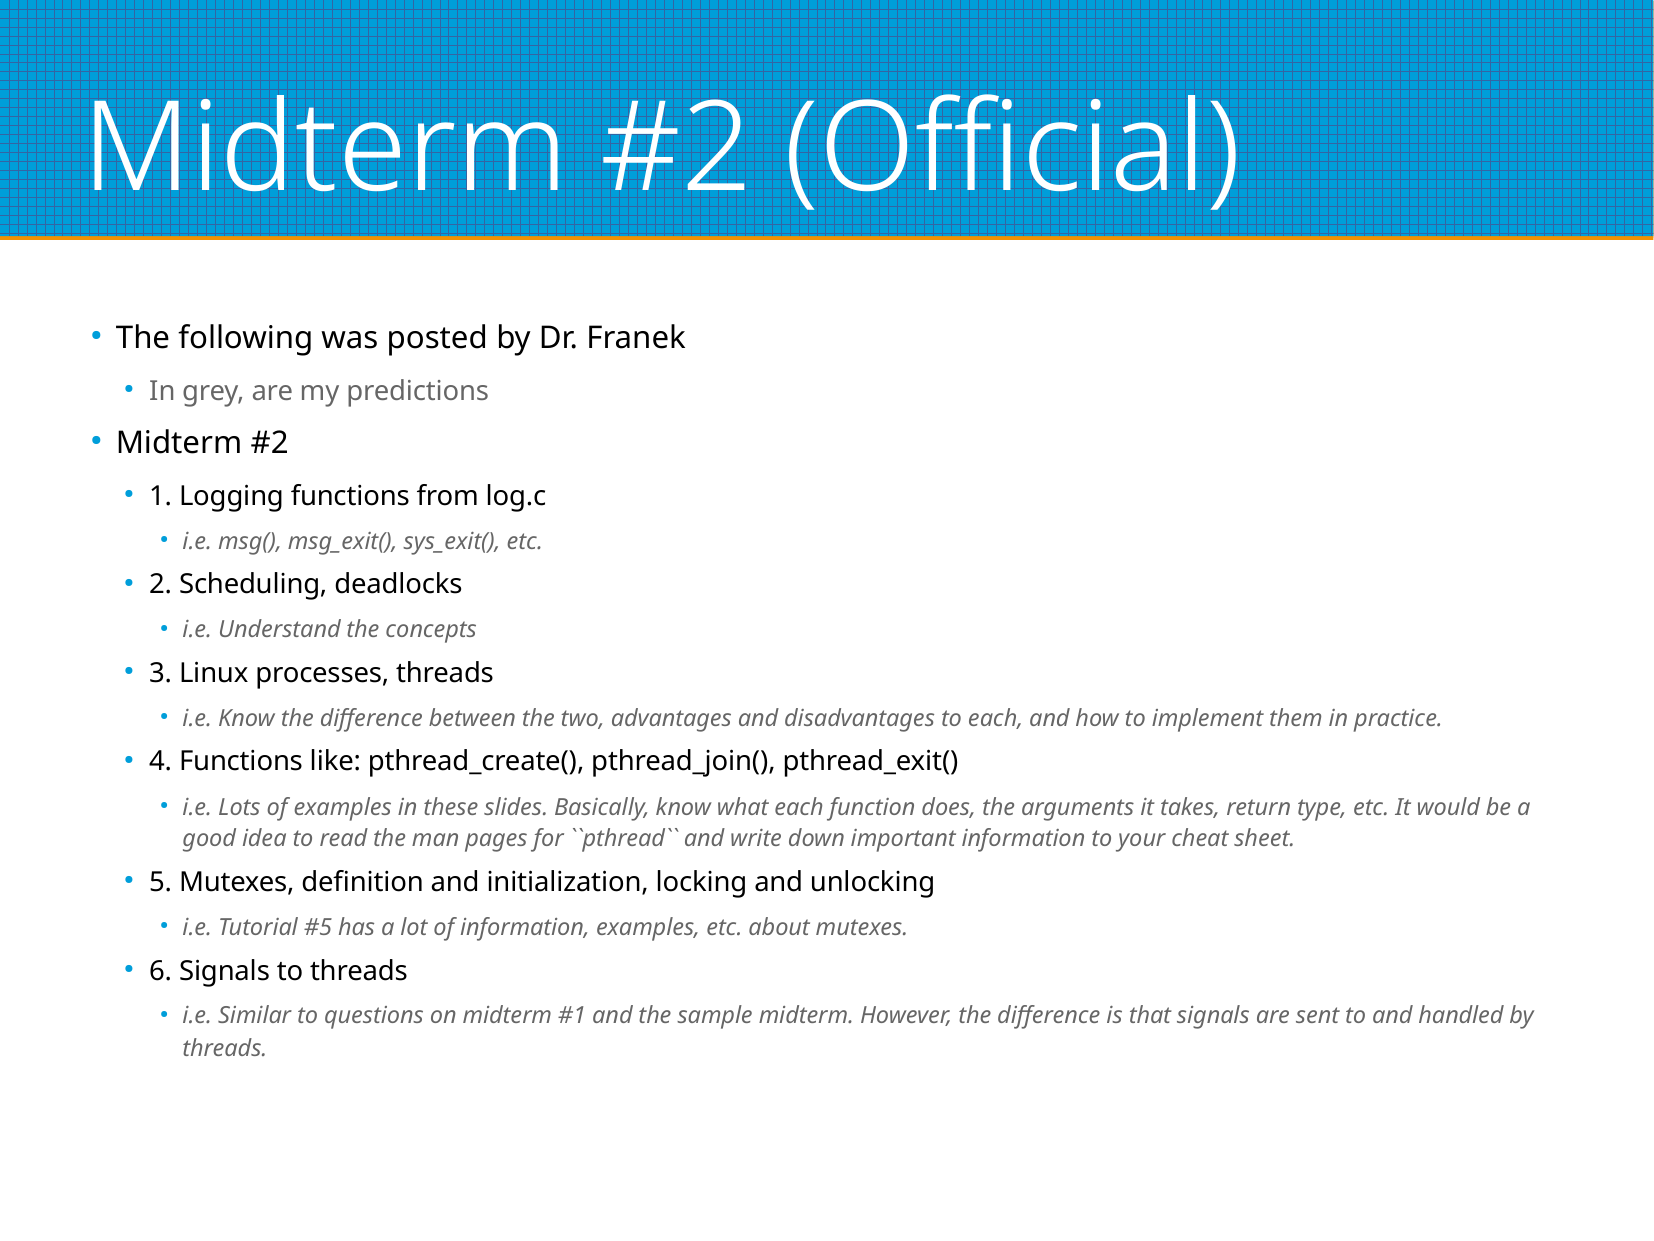

# Midterm #2 (Official)
The following was posted by Dr. Franek
In grey, are my predictions
Midterm #2
1. Logging functions from log.c
i.e. msg(), msg_exit(), sys_exit(), etc.
2. Scheduling, deadlocks
i.e. Understand the concepts
3. Linux processes, threads
i.e. Know the difference between the two, advantages and disadvantages to each, and how to implement them in practice.
4. Functions like: pthread_create(), pthread_join(), pthread_exit()
i.e. Lots of examples in these slides. Basically, know what each function does, the arguments it takes, return type, etc. It would be a good idea to read the man pages for ``pthread`` and write down important information to your cheat sheet.
5. Mutexes, definition and initialization, locking and unlocking
i.e. Tutorial #5 has a lot of information, examples, etc. about mutexes.
6. Signals to threads
i.e. Similar to questions on midterm #1 and the sample midterm. However, the difference is that signals are sent to and handled by threads.